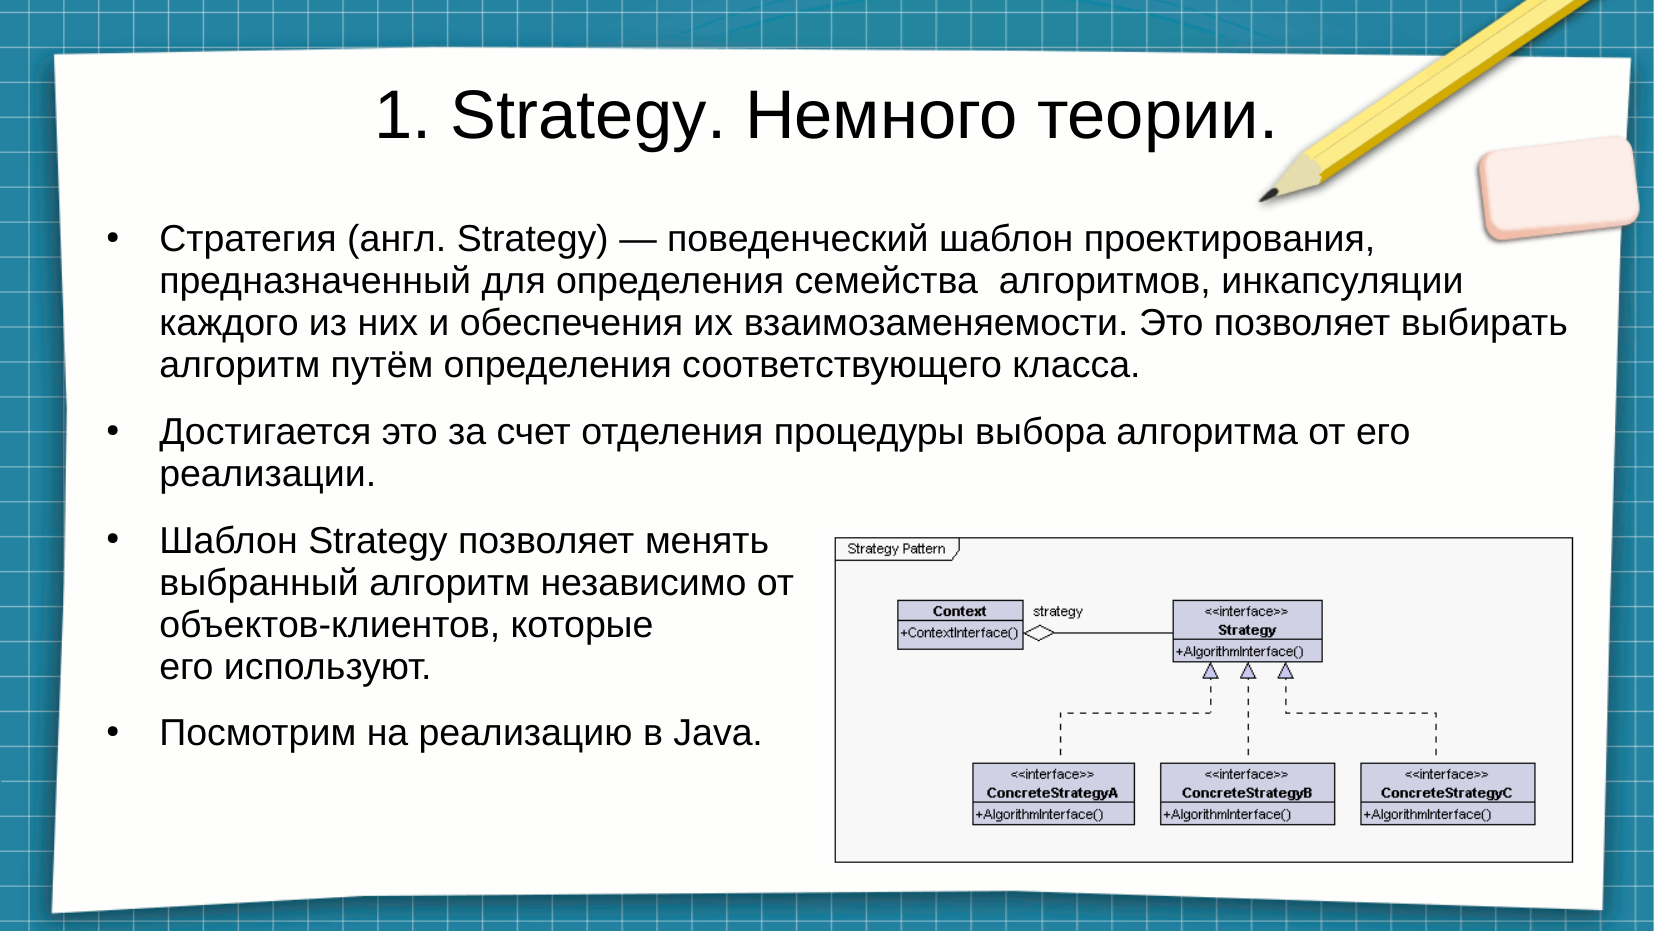

# 1. Strategy. Немного теории.
Стратегия (англ. Strategy) — поведенческий шаблон проектирования, предназначенный для определения семейства алгоритмов, инкапсуляции каждого из них и обеспечения их взаимозаменяемости. Это позволяет выбирать алгоритм путём определения соответствующего класса.
Достигается это за счет отделения процедуры выбора алгоритма от его реализации.
Шаблон Strategy позволяет менять
выбранный алгоритм независимо от 
объектов-клиентов, которые
его используют.
Посмотрим на реализацию в Java.